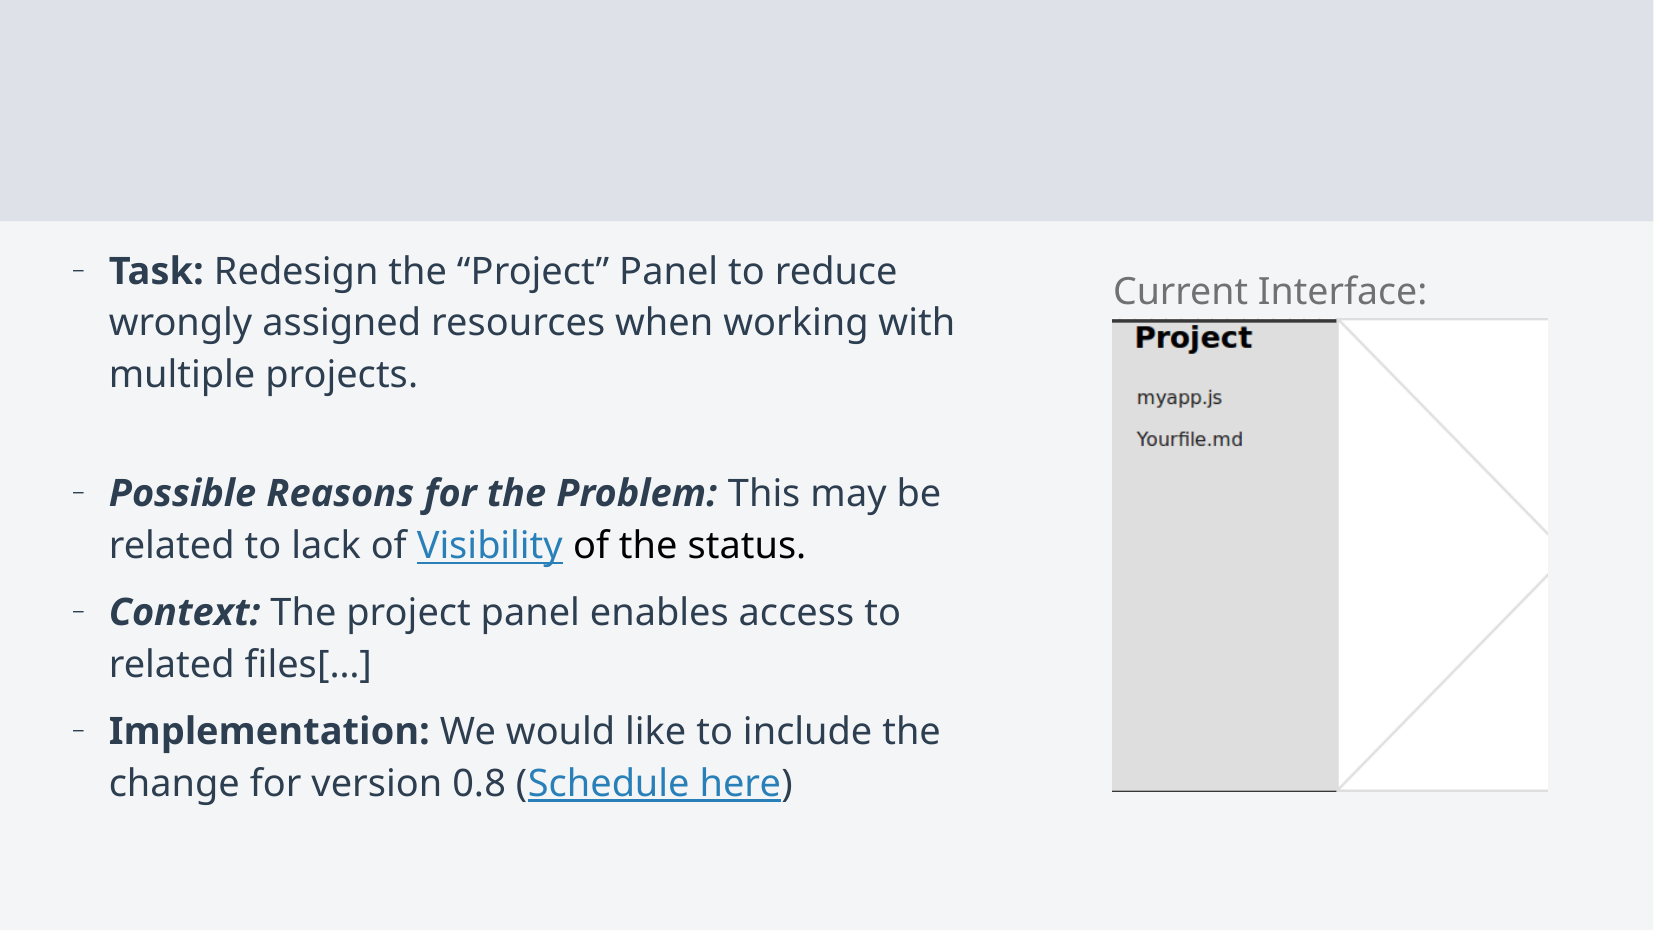

#
Task: Redesign the “Project” Panel to reduce wrongly assigned resources when working with multiple projects.
Possible Reasons for the Problem: This may be related to lack of Visibility of the status.
Context: The project panel enables access to related files[…]
Implementation: We would like to include the change for version 0.8 (Schedule here)
Current Interface: